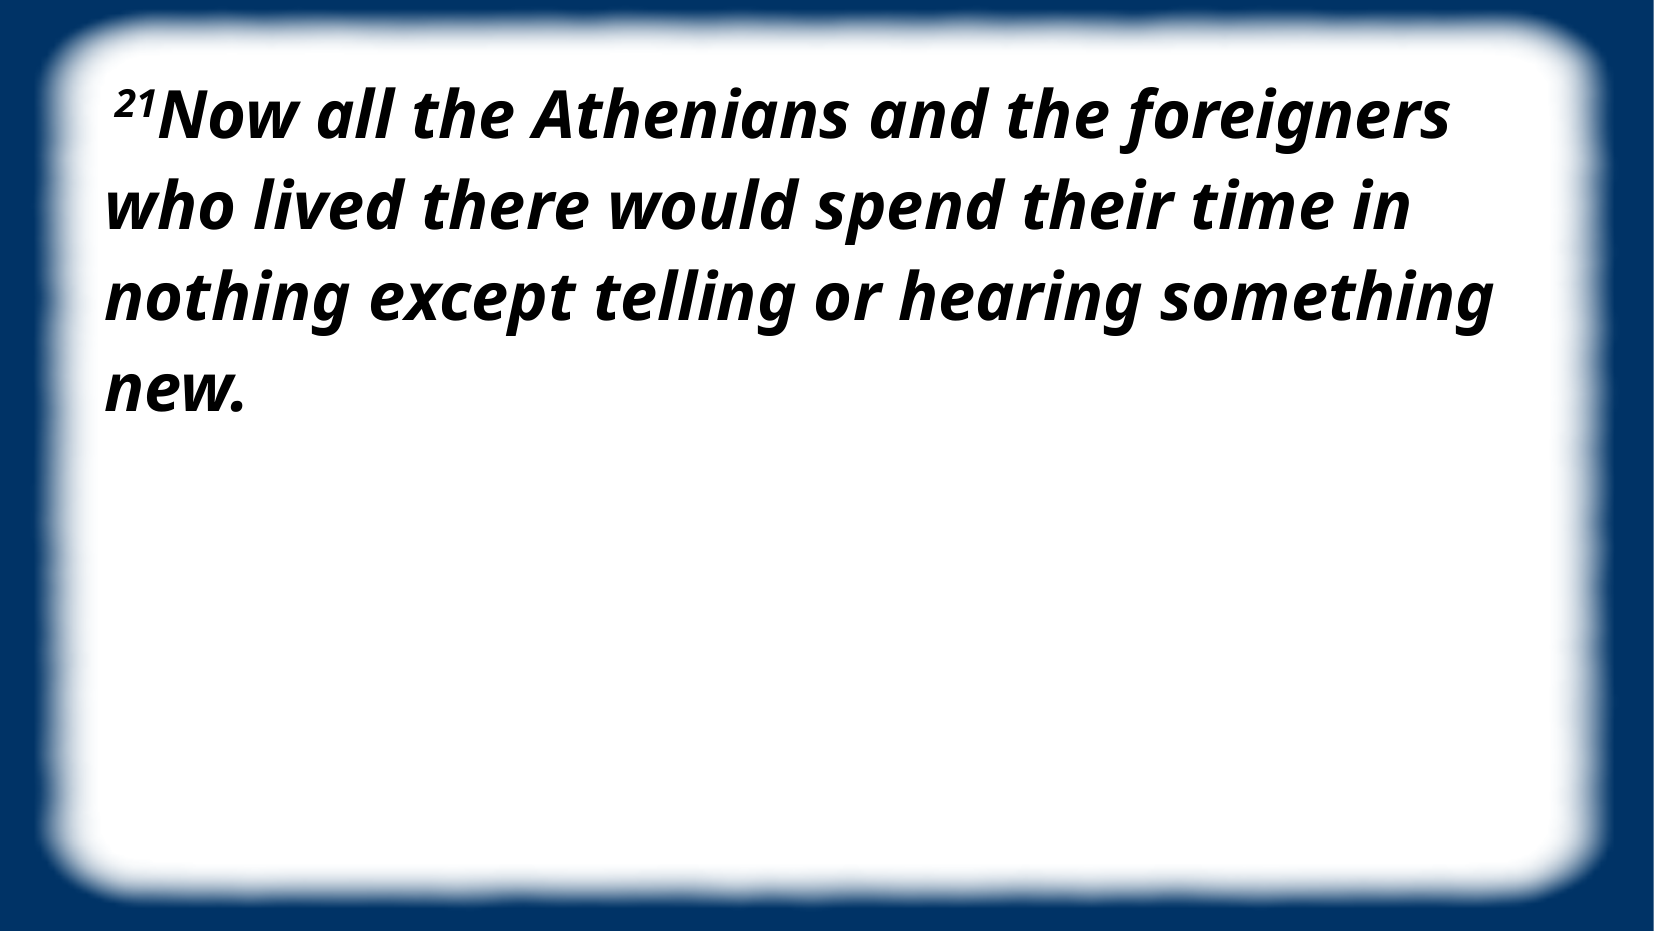

21Now all the Athenians and the foreigners who lived there would spend their time in nothing except telling or hearing something new.